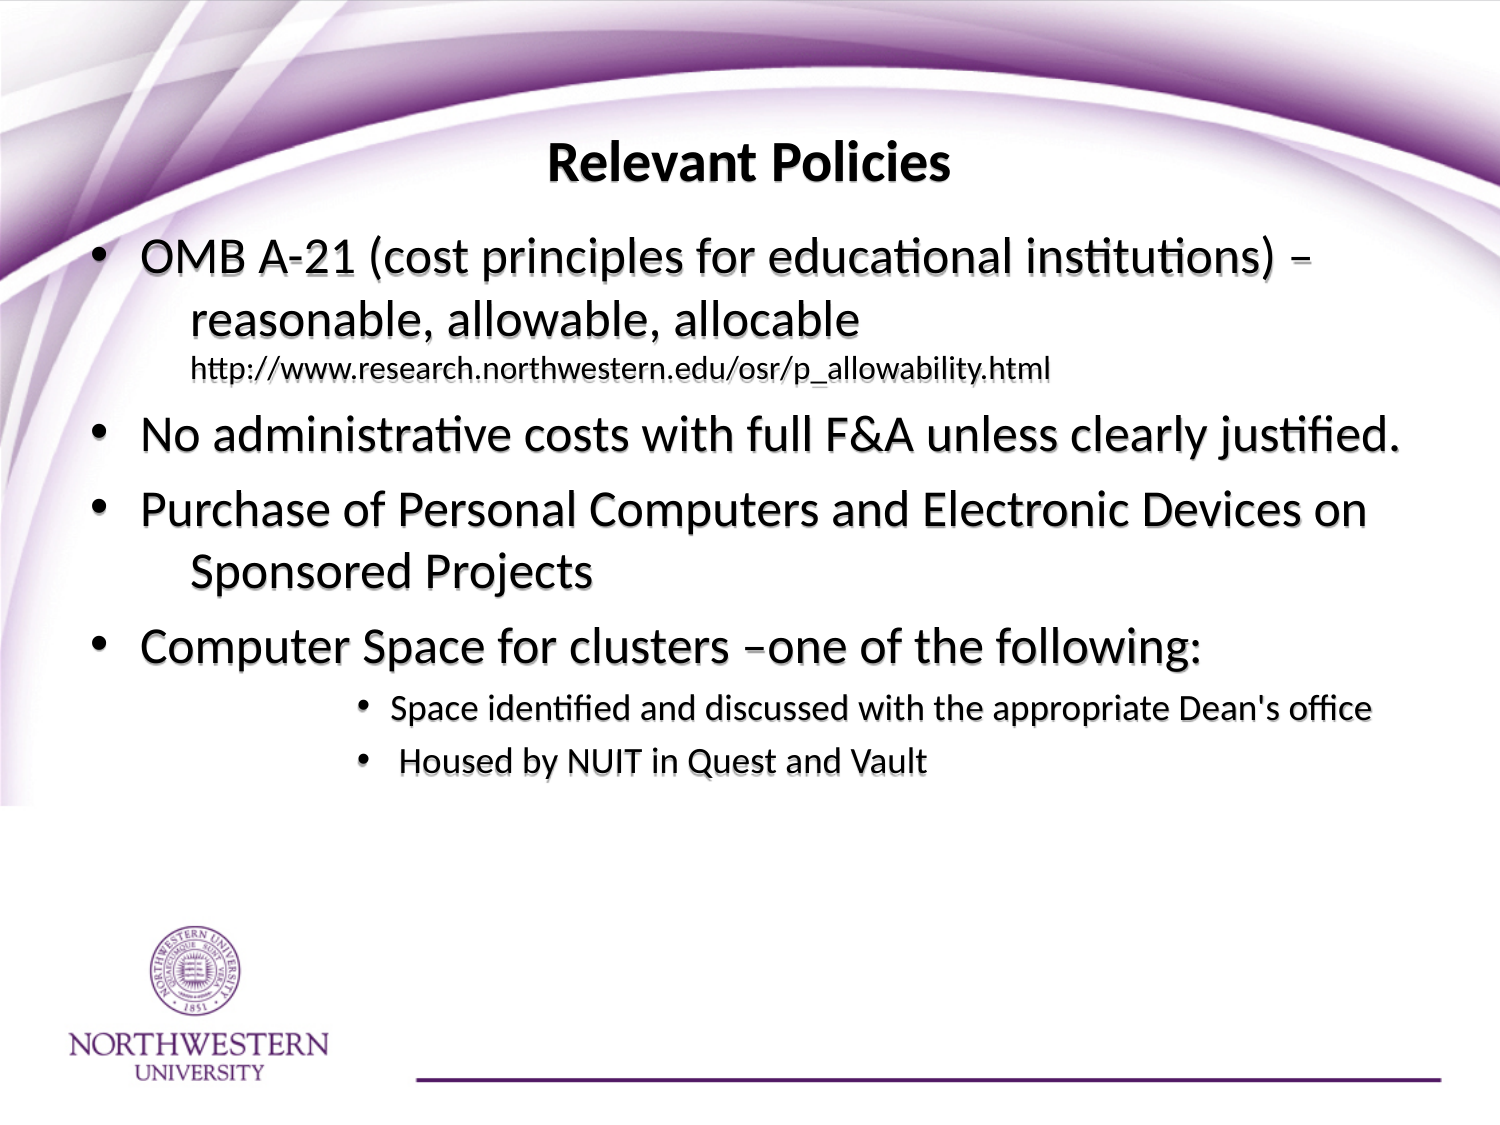

# Relevant Policies
OMB A-21 (cost principles for educational institutions) – reasonable, allowable, allocable http://www.research.northwestern.edu/osr/p_allowability.html
No administrative costs with full F&A unless clearly justified.
Purchase of Personal Computers and Electronic Devices on Sponsored Projects
Computer Space for clusters –one of the following:
Space identified and discussed with the appropriate Dean's office
 Housed by NUIT in Quest and Vault